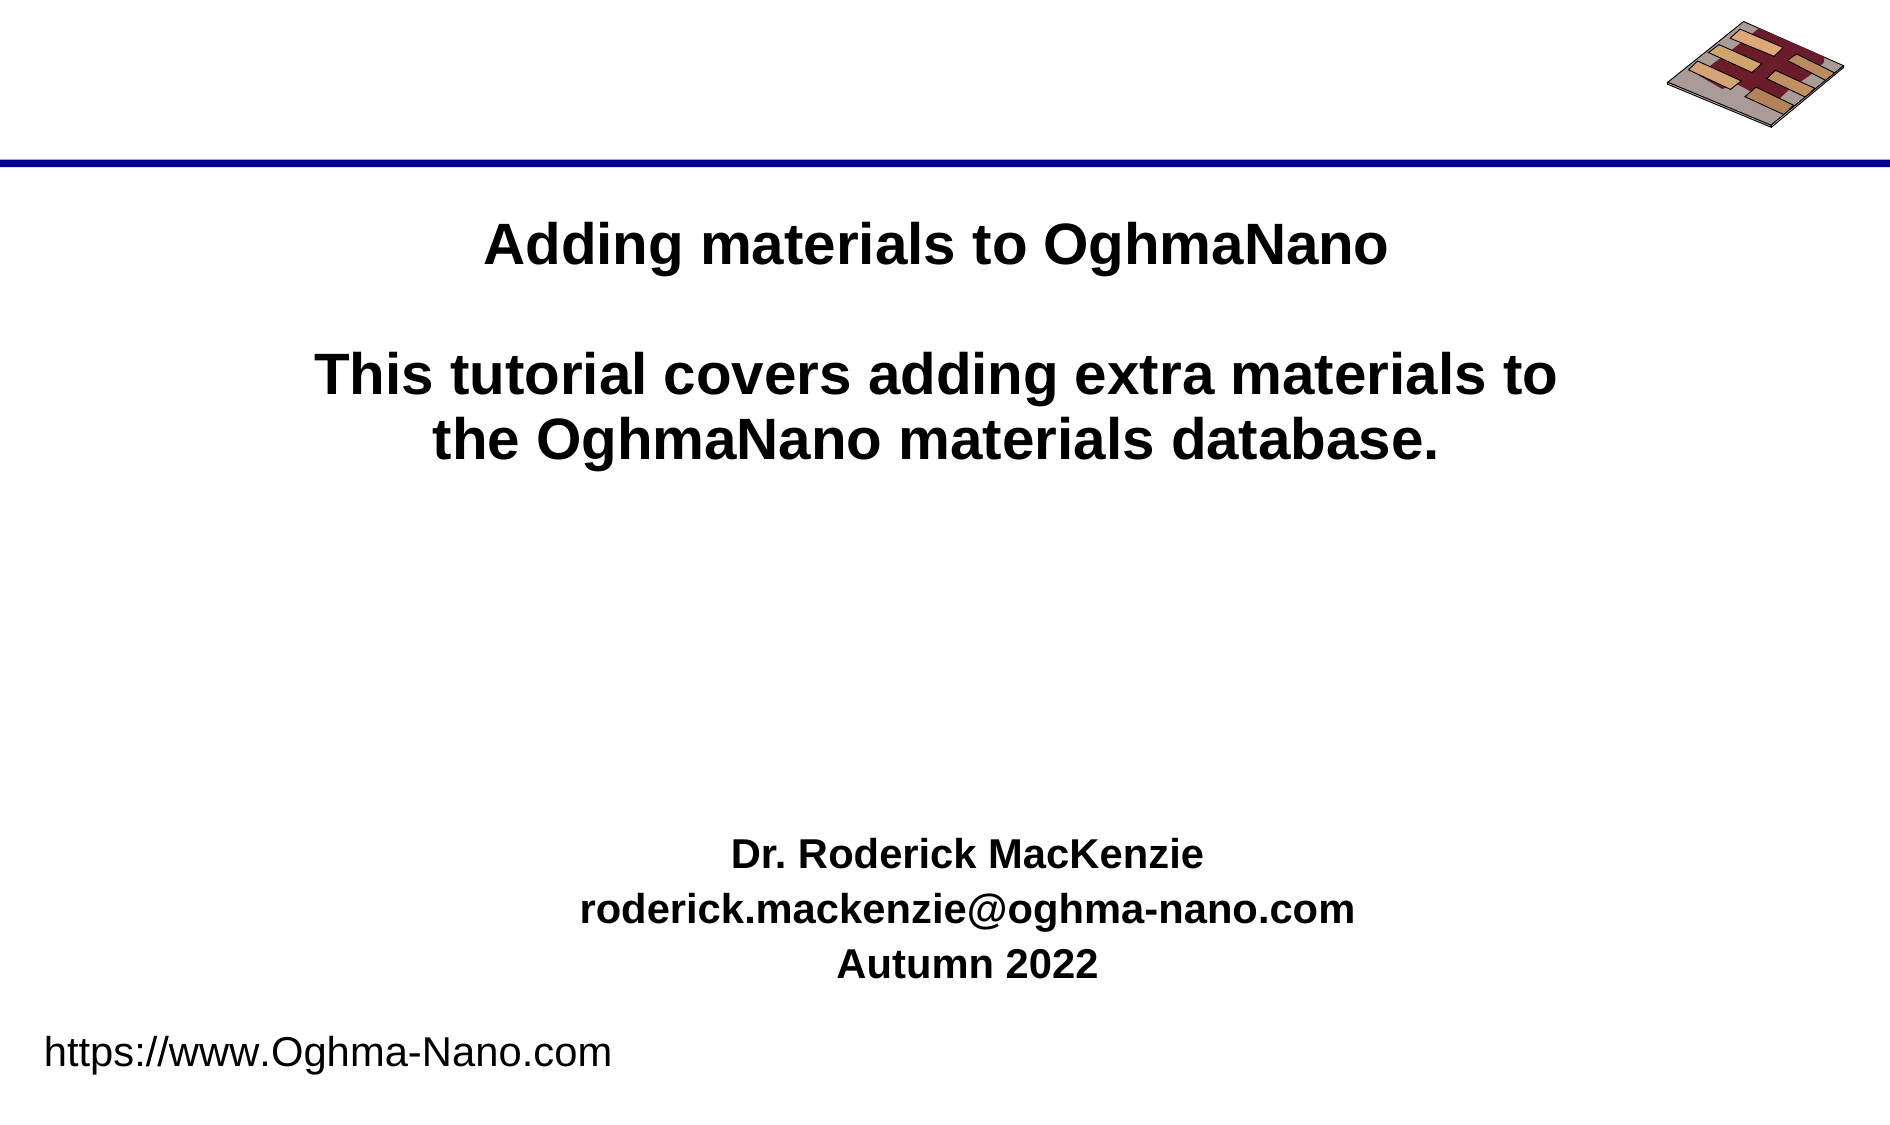

Adding materials to OghmaNano
This tutorial covers adding extra materials to
the OghmaNano materials database.
# Dr. Roderick MacKenzie
roderick.mackenzie@oghma-nano.com
Autumn 2022
https://www.Oghma-Nano.com